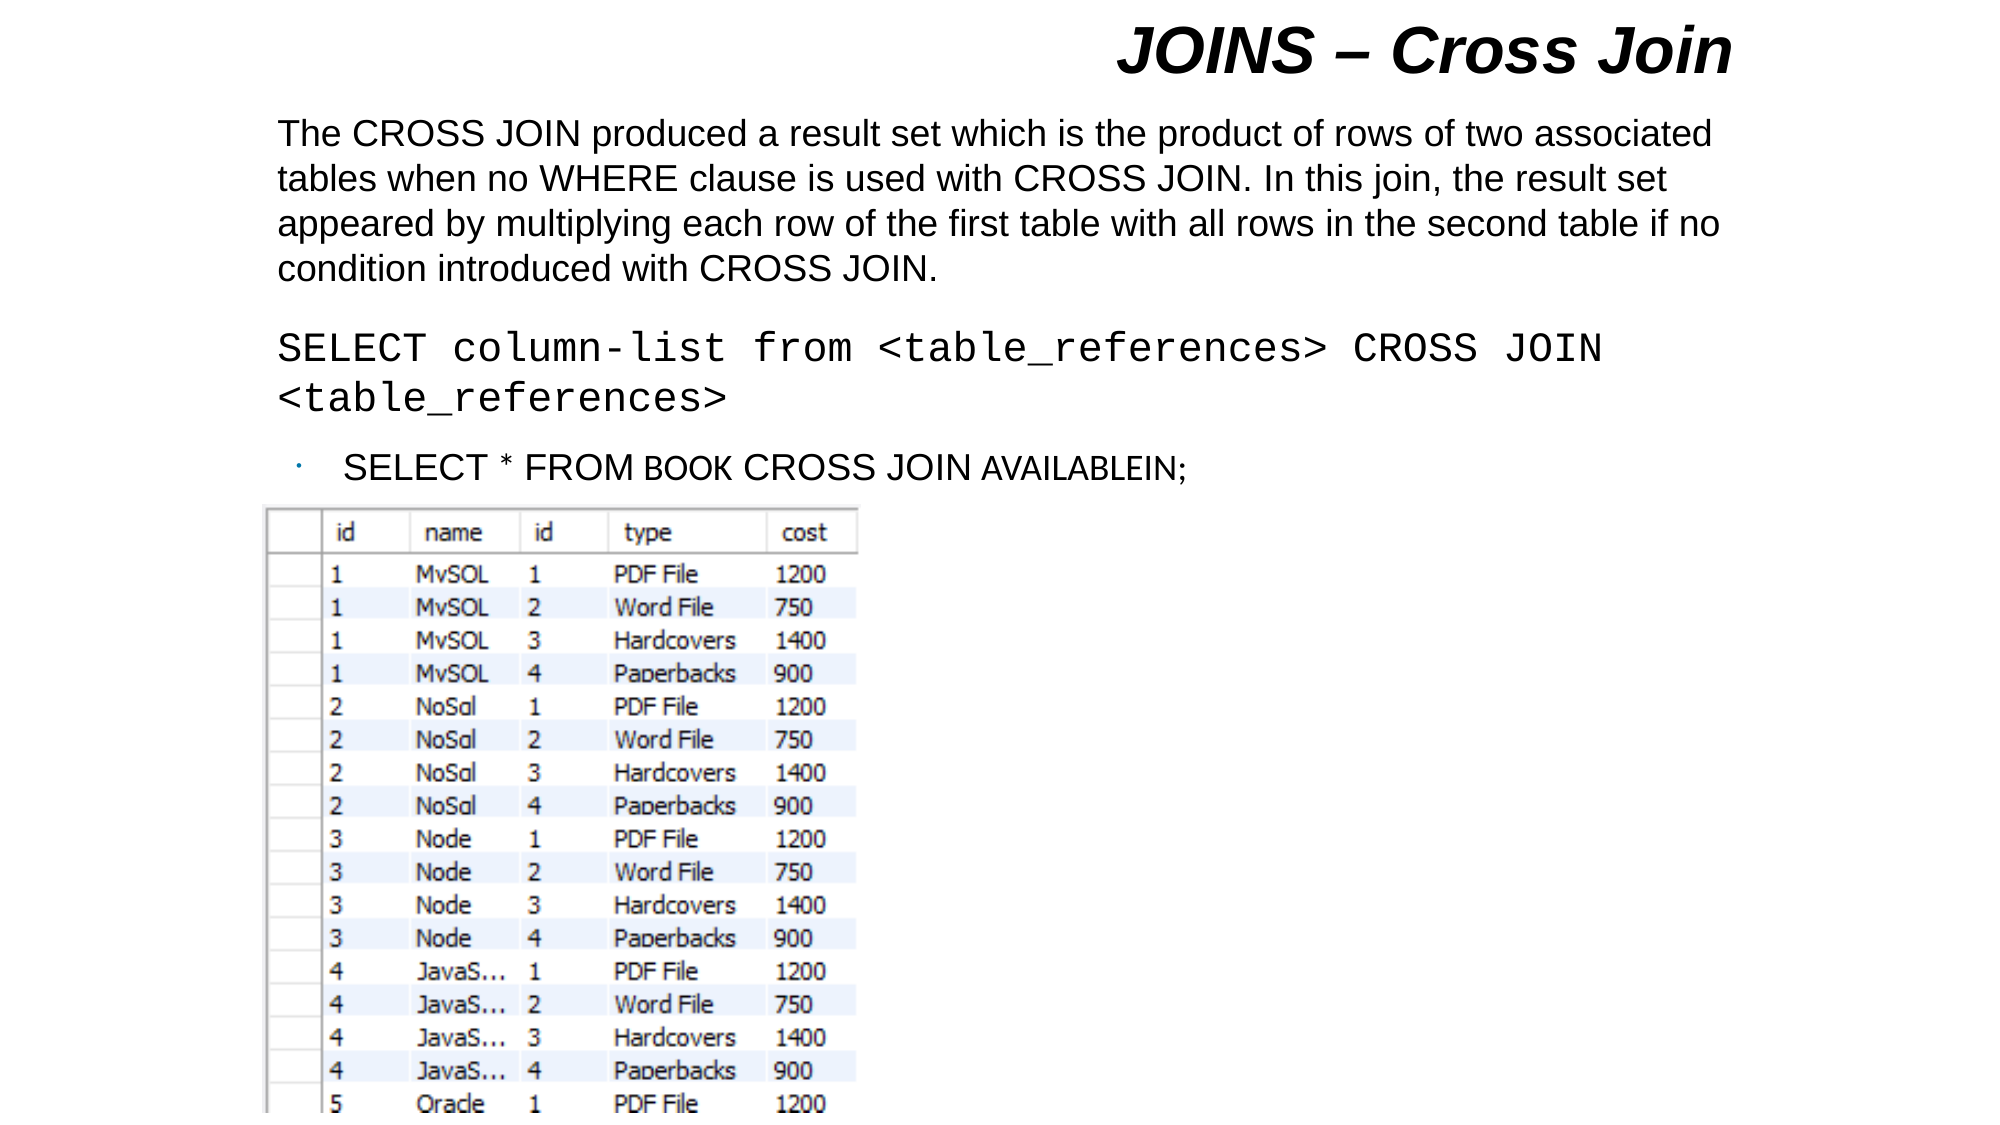

JOINS – Cross Join
The CROSS JOIN produced a result set which is the product of rows of two associated tables when no WHERE clause is used with CROSS JOIN. In this join, the result set appeared by multiplying each row of the first table with all rows in the second table if no condition introduced with CROSS JOIN.
SELECT column-list from <table_references> CROSS JOIN <table_references>
SELECT * FROM BOOK CROSS JOIN AVAILABLEIN;